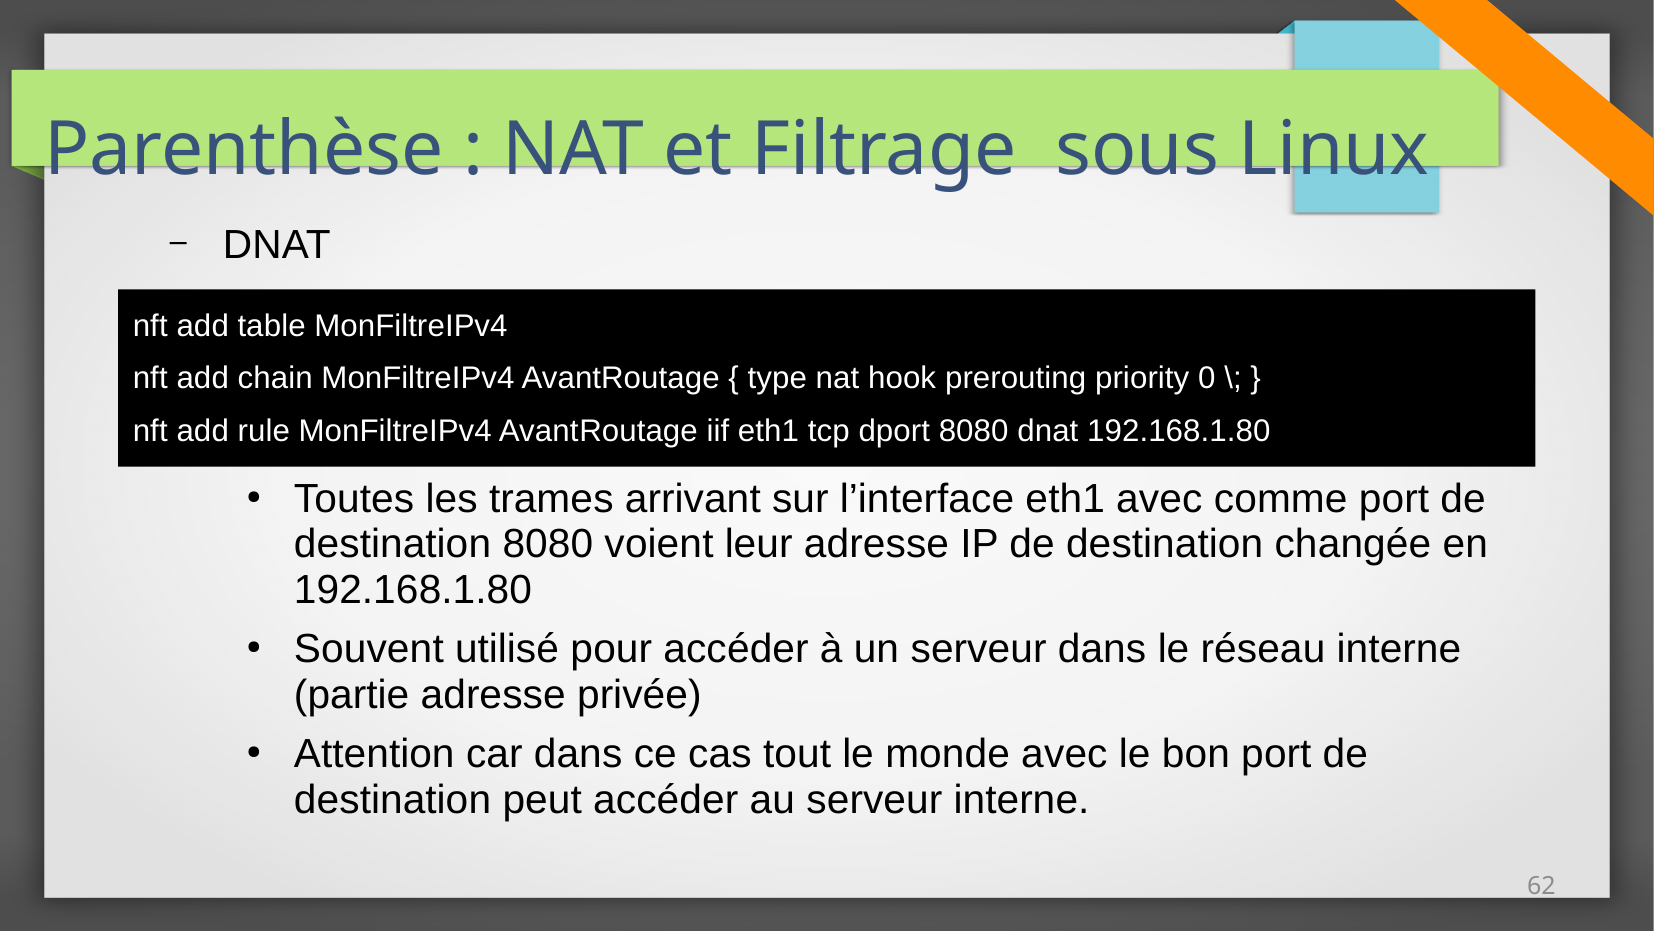

Parenthèse : NAT et Filtrage sous Linux
# DNAT
Toutes les trames arrivant sur l’interface eth1 avec comme port de destination 8080 voient leur adresse IP de destination changée en 192.168.1.80
Souvent utilisé pour accéder à un serveur dans le réseau interne (partie adresse privée)
Attention car dans ce cas tout le monde avec le bon port de destination peut accéder au serveur interne.
nft add table MonFiltreIPv4
nft add chain MonFiltreIPv4 AvantRoutage { type nat hook prerouting priority 0 \; }
nft add rule MonFiltreIPv4 AvantRoutage iif eth1 tcp dport 8080 dnat 192.168.1.80